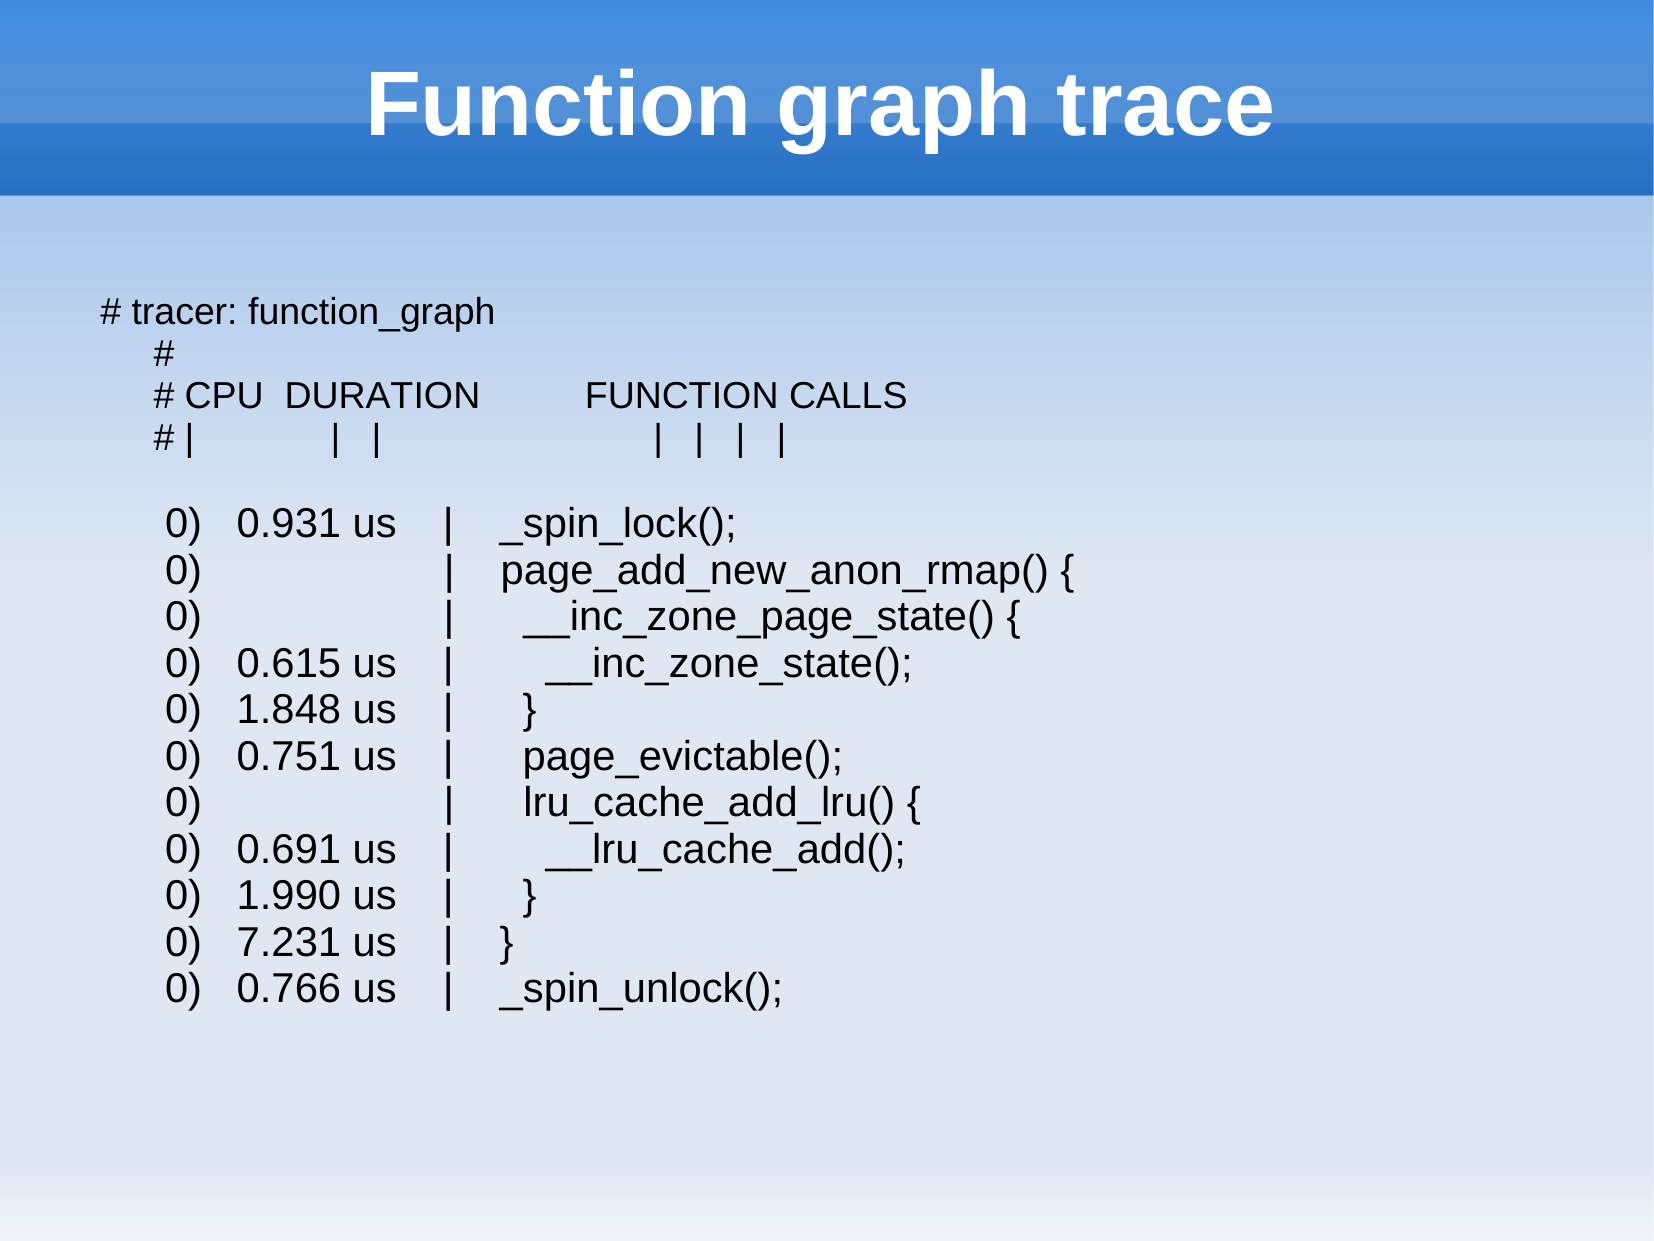

# Function graph trace
# tracer: function_graph # # CPU DURATION FUNCTION CALLS # | | | | | | | 0) 0.931 us | _spin_lock(); 0) 	 | page_add_new_anon_rmap() { 0) | __inc_zone_page_state() { 0) 0.615 us | __inc_zone_state(); 0) 1.848 us | } 0) 0.751 us | page_evictable(); 0) | lru_cache_add_lru() { 0) 0.691 us | __lru_cache_add(); 0) 1.990 us | } 0) 7.231 us | } 0) 0.766 us | _spin_unlock();